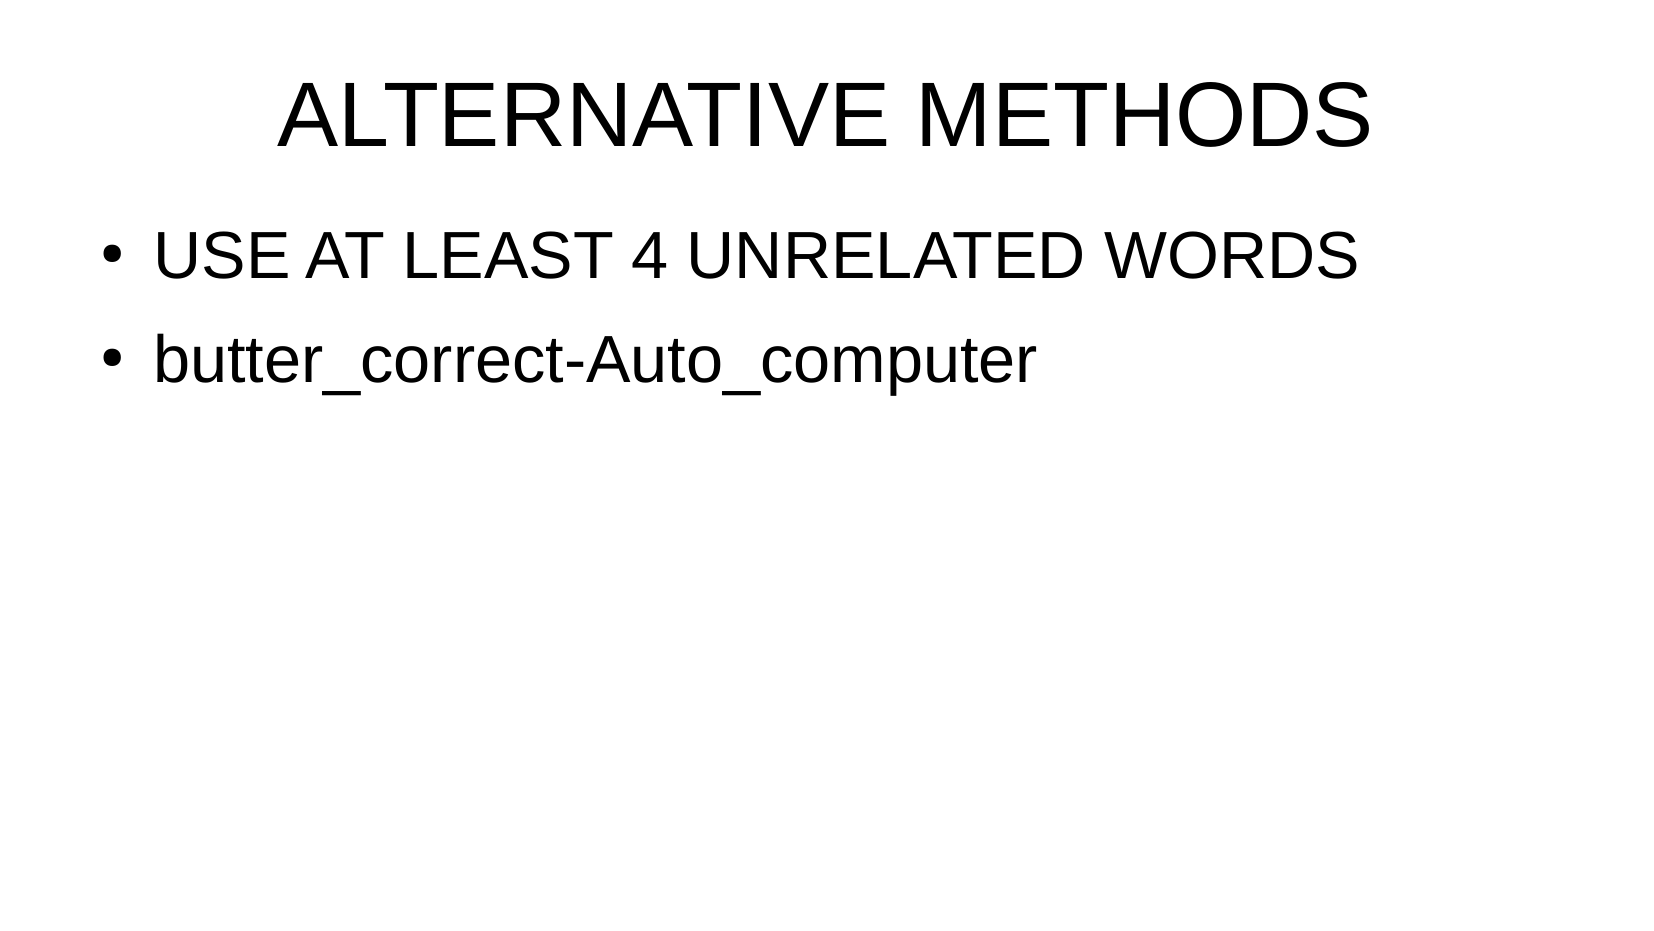

# ALTERNATIVE METHODS
USE AT LEAST 4 UNRELATED WORDS
butter_correct-Auto_computer